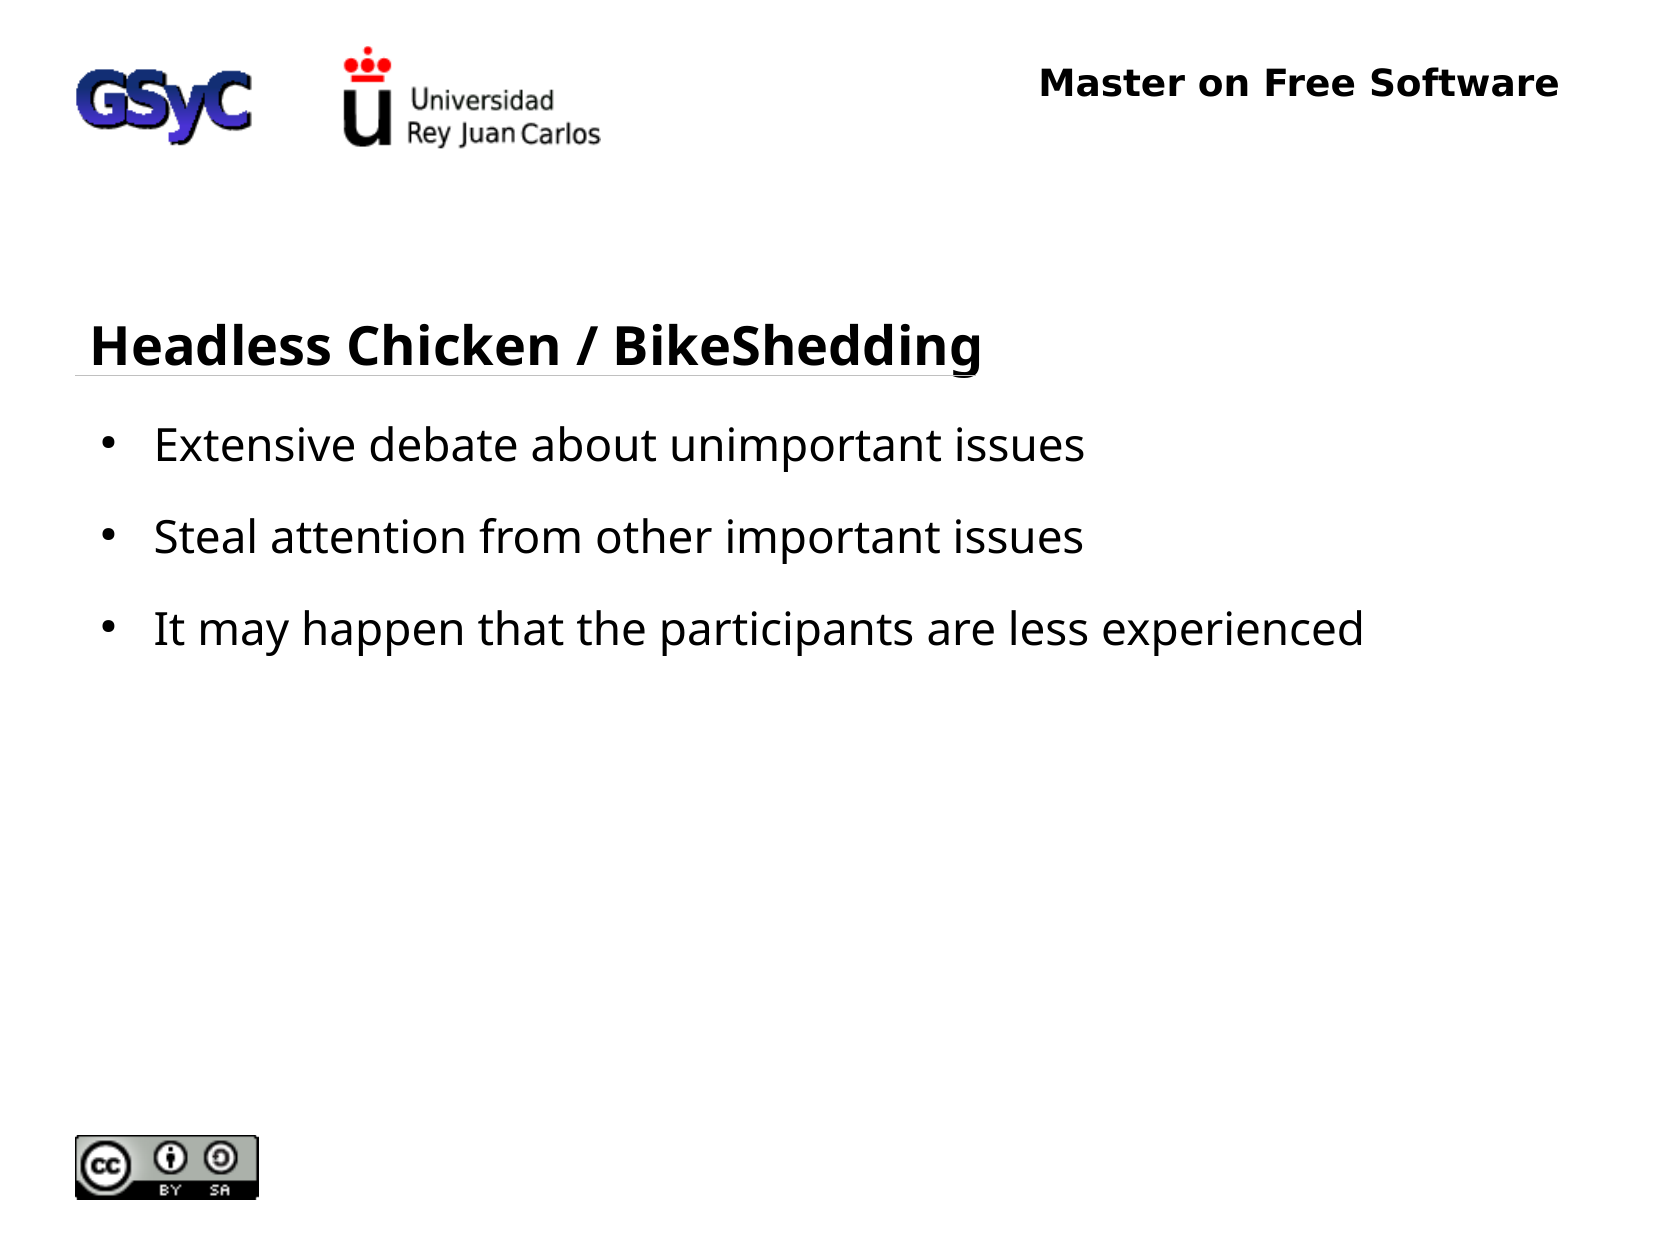

Headless Chicken / BikeShedding
# Extensive debate about unimportant issues
Steal attention from other important issues
It may happen that the participants are less experienced